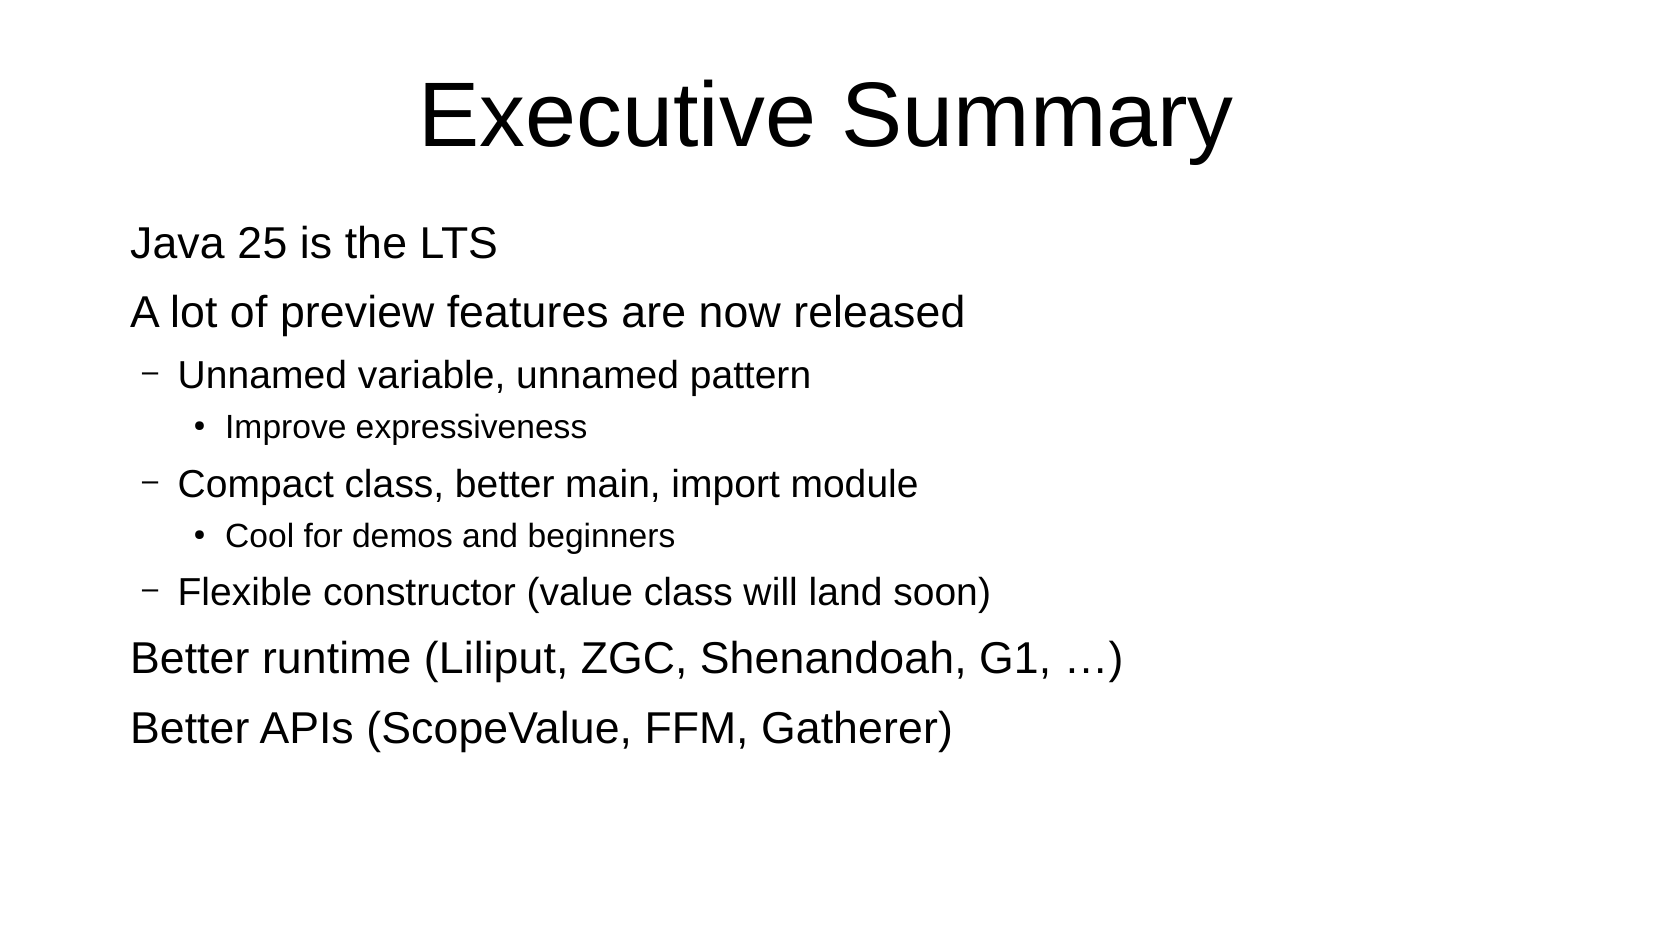

# Executive Summary
Java 25 is the LTS
A lot of preview features are now released
Unnamed variable, unnamed pattern
Improve expressiveness
Compact class, better main, import module
Cool for demos and beginners
Flexible constructor (value class will land soon)
Better runtime (Liliput, ZGC, Shenandoah, G1, …)
Better APIs (ScopeValue, FFM, Gatherer)